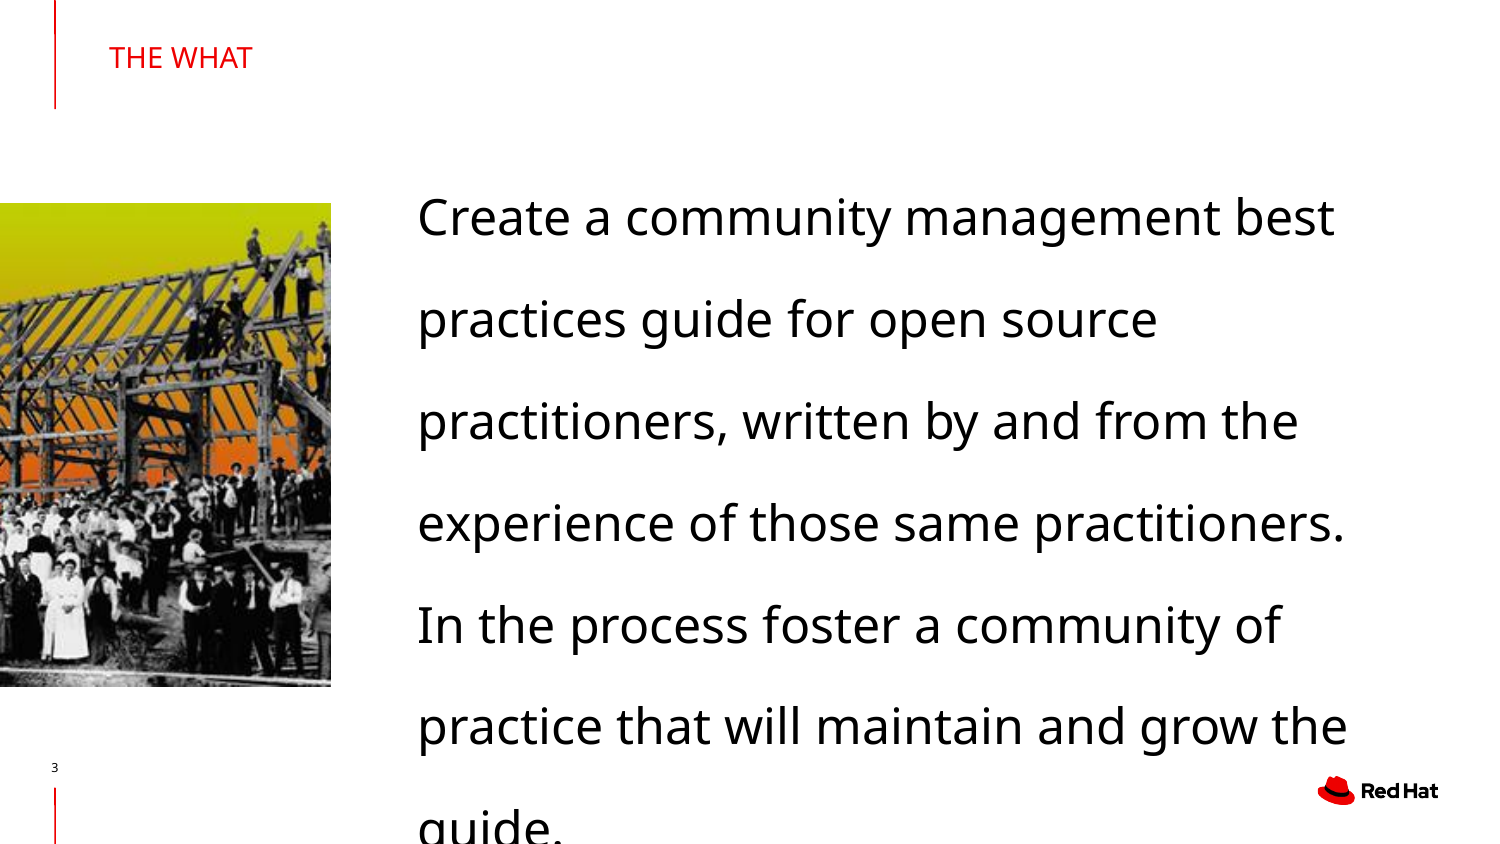

THE WHAT
# Create a community management best practices guide for open source practitioners, written by and from the experience of those same practitioners. In the process foster a community of practice that will maintain and grow the guide.